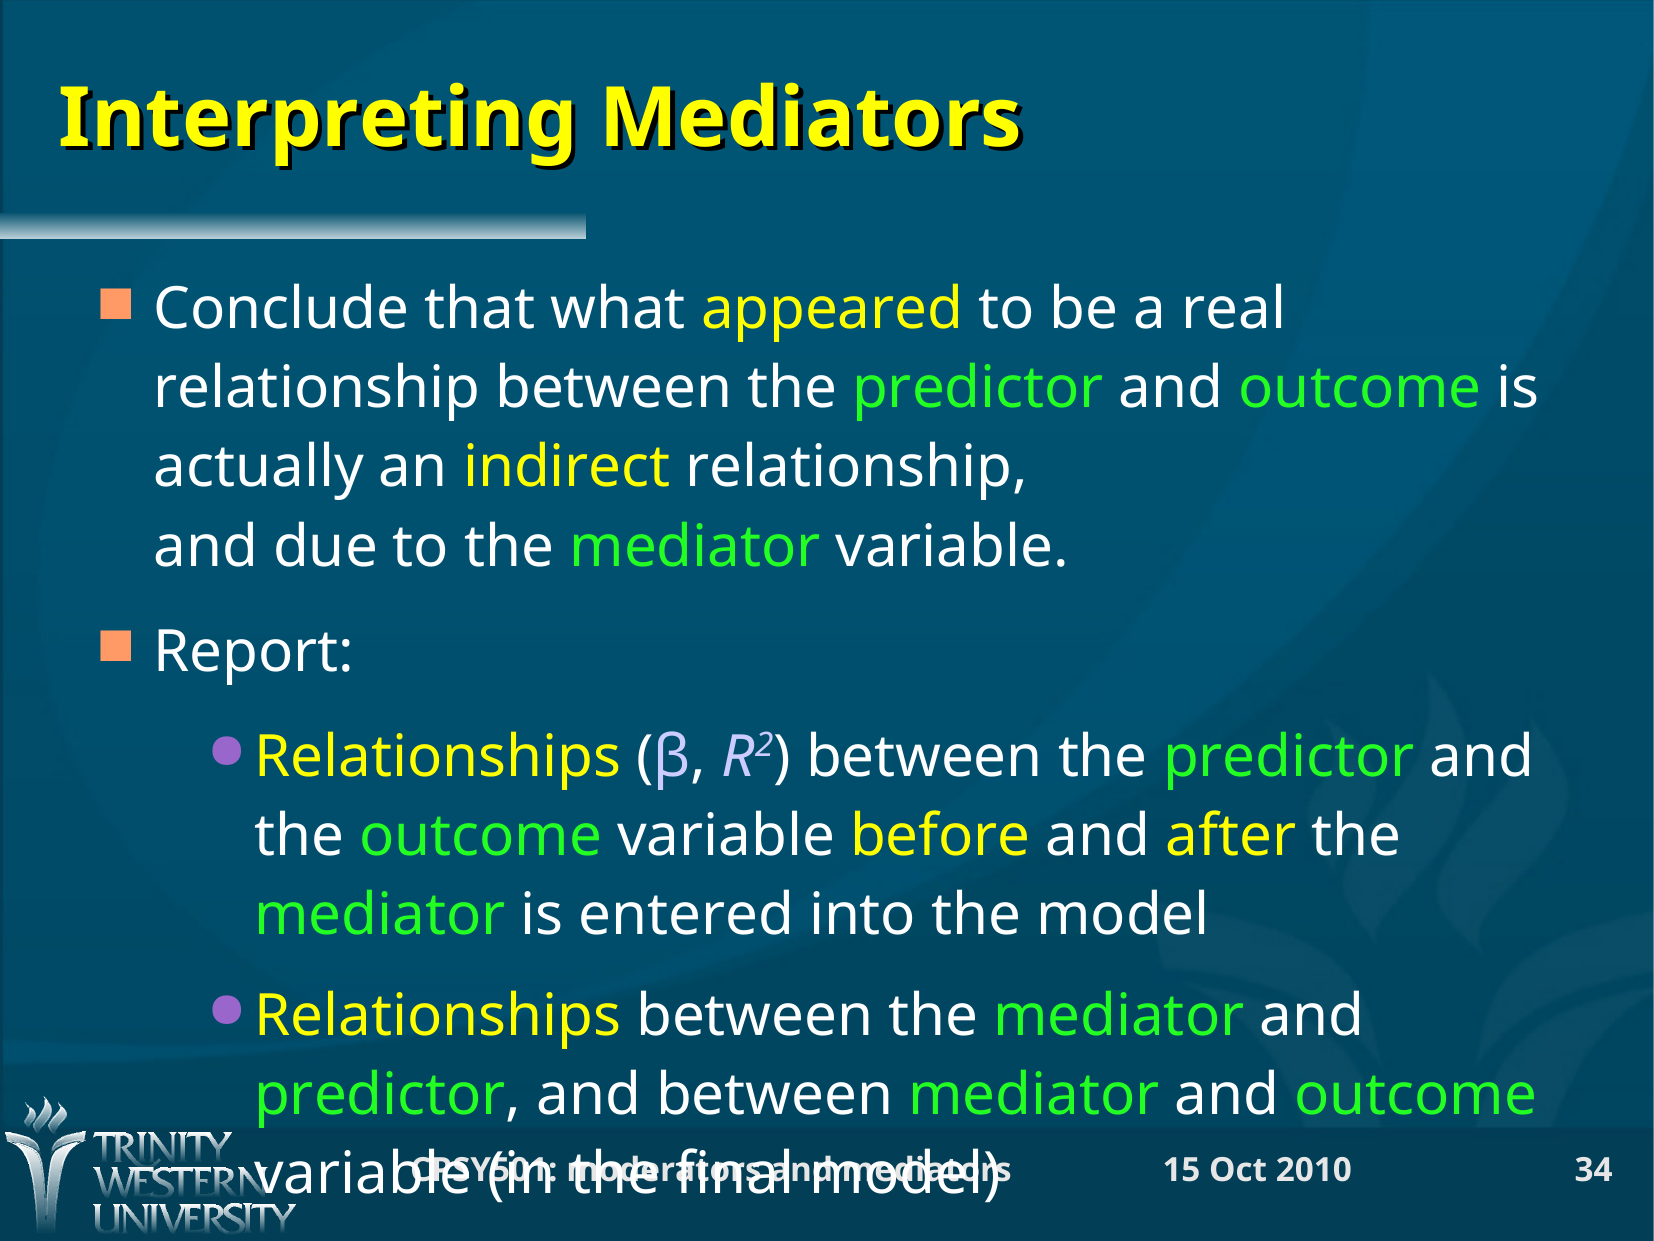

# Interpreting Mediators
Conclude that what appeared to be a real relationship between the predictor and outcome is actually an indirect relationship,
and due to the mediator variable.
Report:
Relationships (β, R2) between the predictor and the outcome variable before and after the mediator is entered into the model
Relationships between the mediator and predictor, and between mediator and outcome variable (in the final model)
CPSY501: moderators and mediators
15 Oct 2010
34